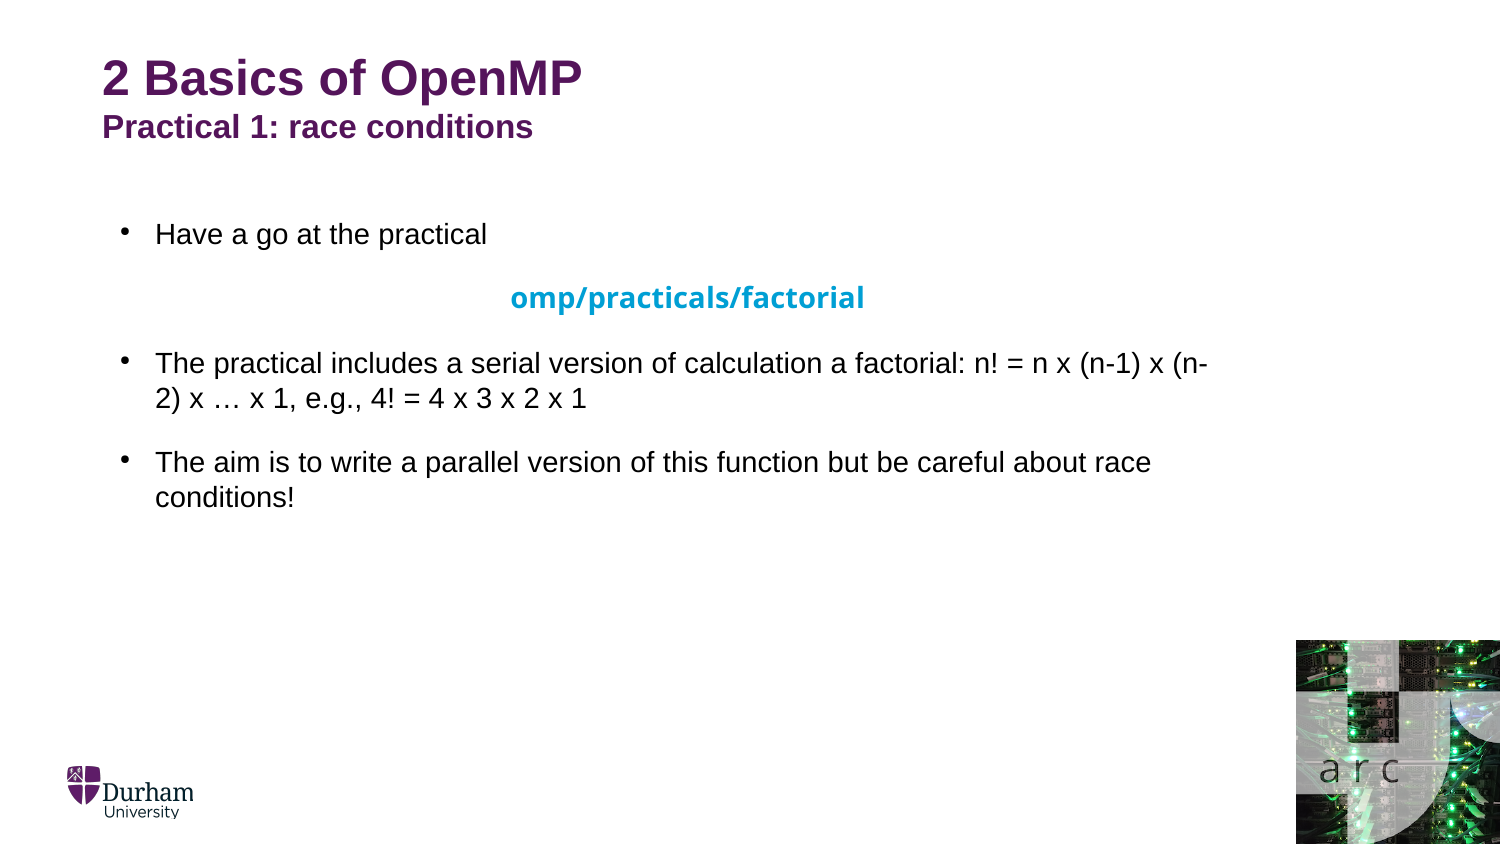

# 2 Basics of OpenMP Practical 1: race conditions
Have a go at the practical
 omp/practicals/factorial
The practical includes a serial version of calculation a factorial: n! = n x (n-1) x (n-2) x … x 1, e.g., 4! = 4 x 3 x 2 x 1
The aim is to write a parallel version of this function but be careful about race conditions!